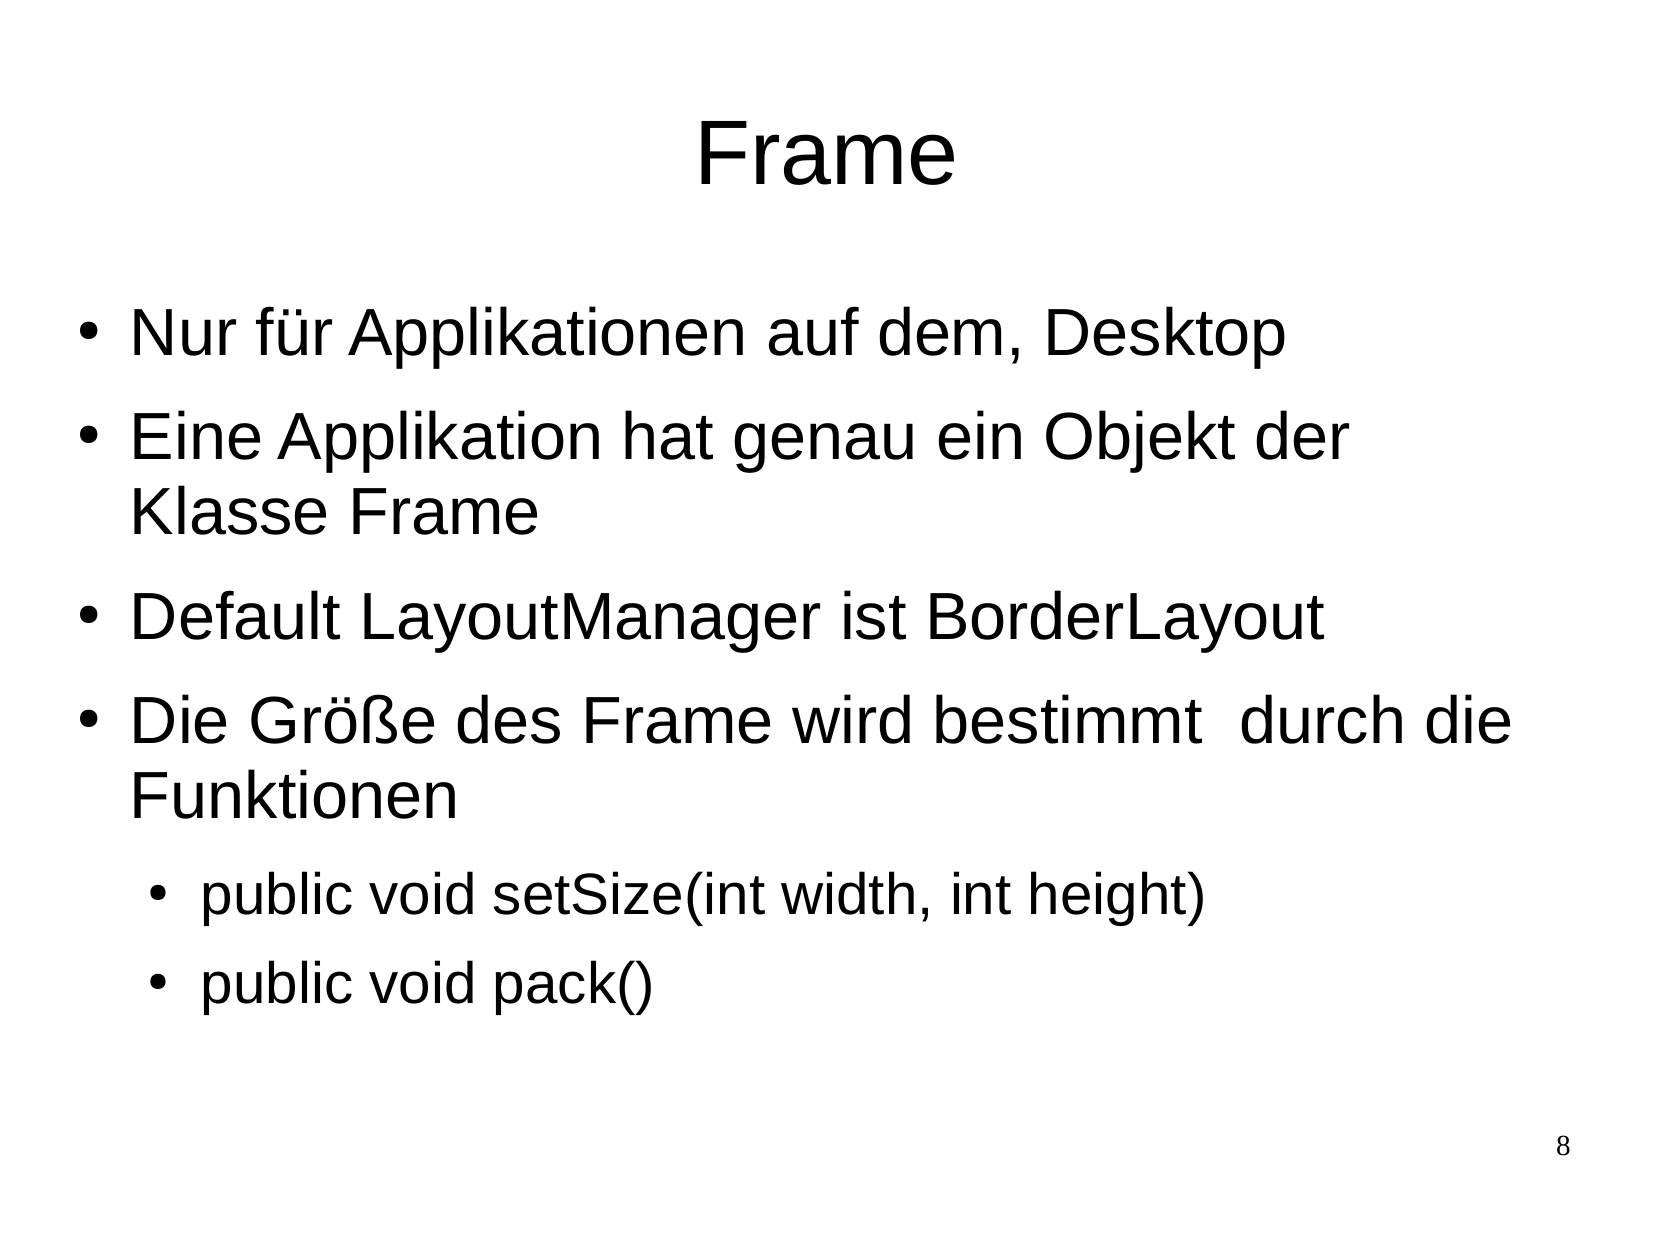

Frame
# Nur für Applikationen auf dem, Desktop
Eine Applikation hat genau ein Objekt der Klasse Frame
Default LayoutManager ist BorderLayout
Die Größe des Frame wird bestimmt durch die Funktionen
public void setSize(int width, int height)
public void pack()
8